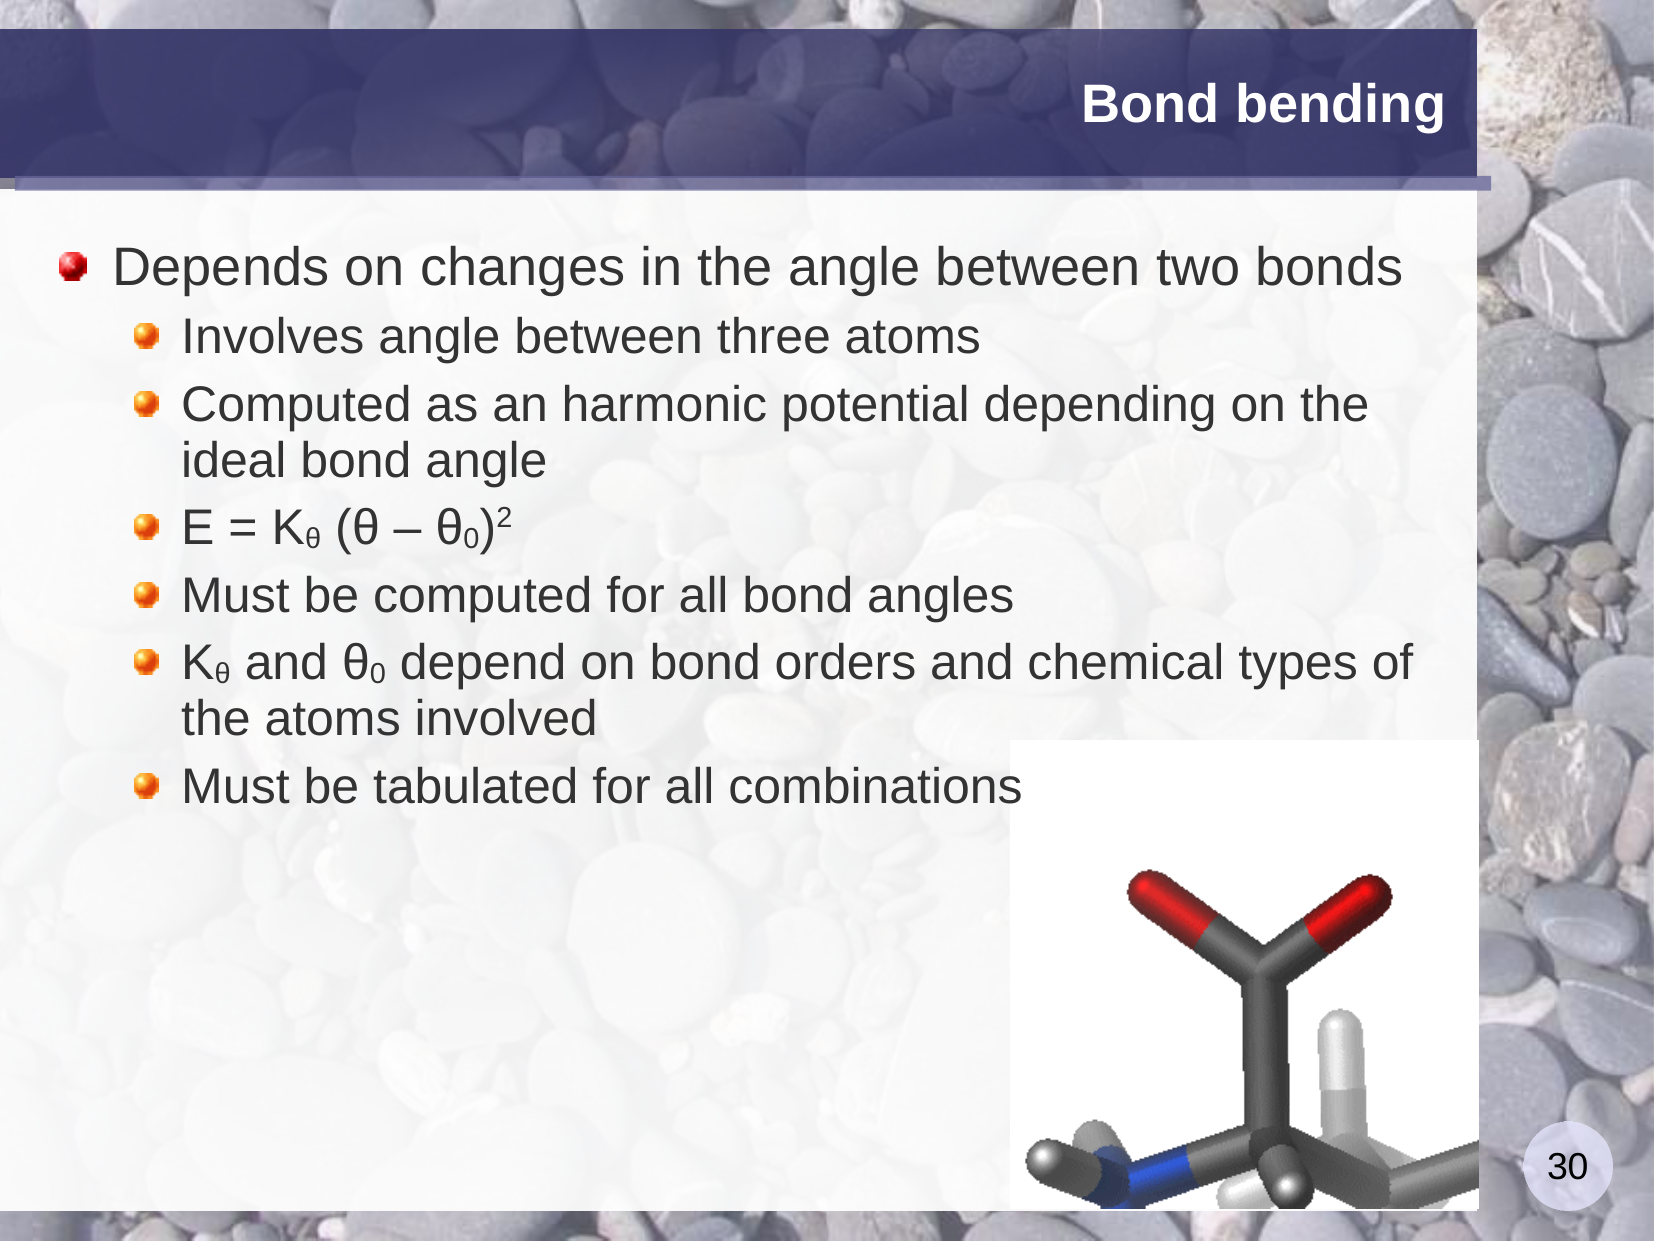

# Bond bending
Depends on changes in the angle between two bonds
Involves angle between three atoms
Computed as an harmonic potential depending on the ideal bond angle
E = Kθ (θ – θ0)2
Must be computed for all bond angles
Kθ and θ0 depend on bond orders and chemical types of the atoms involved
Must be tabulated for all combinations